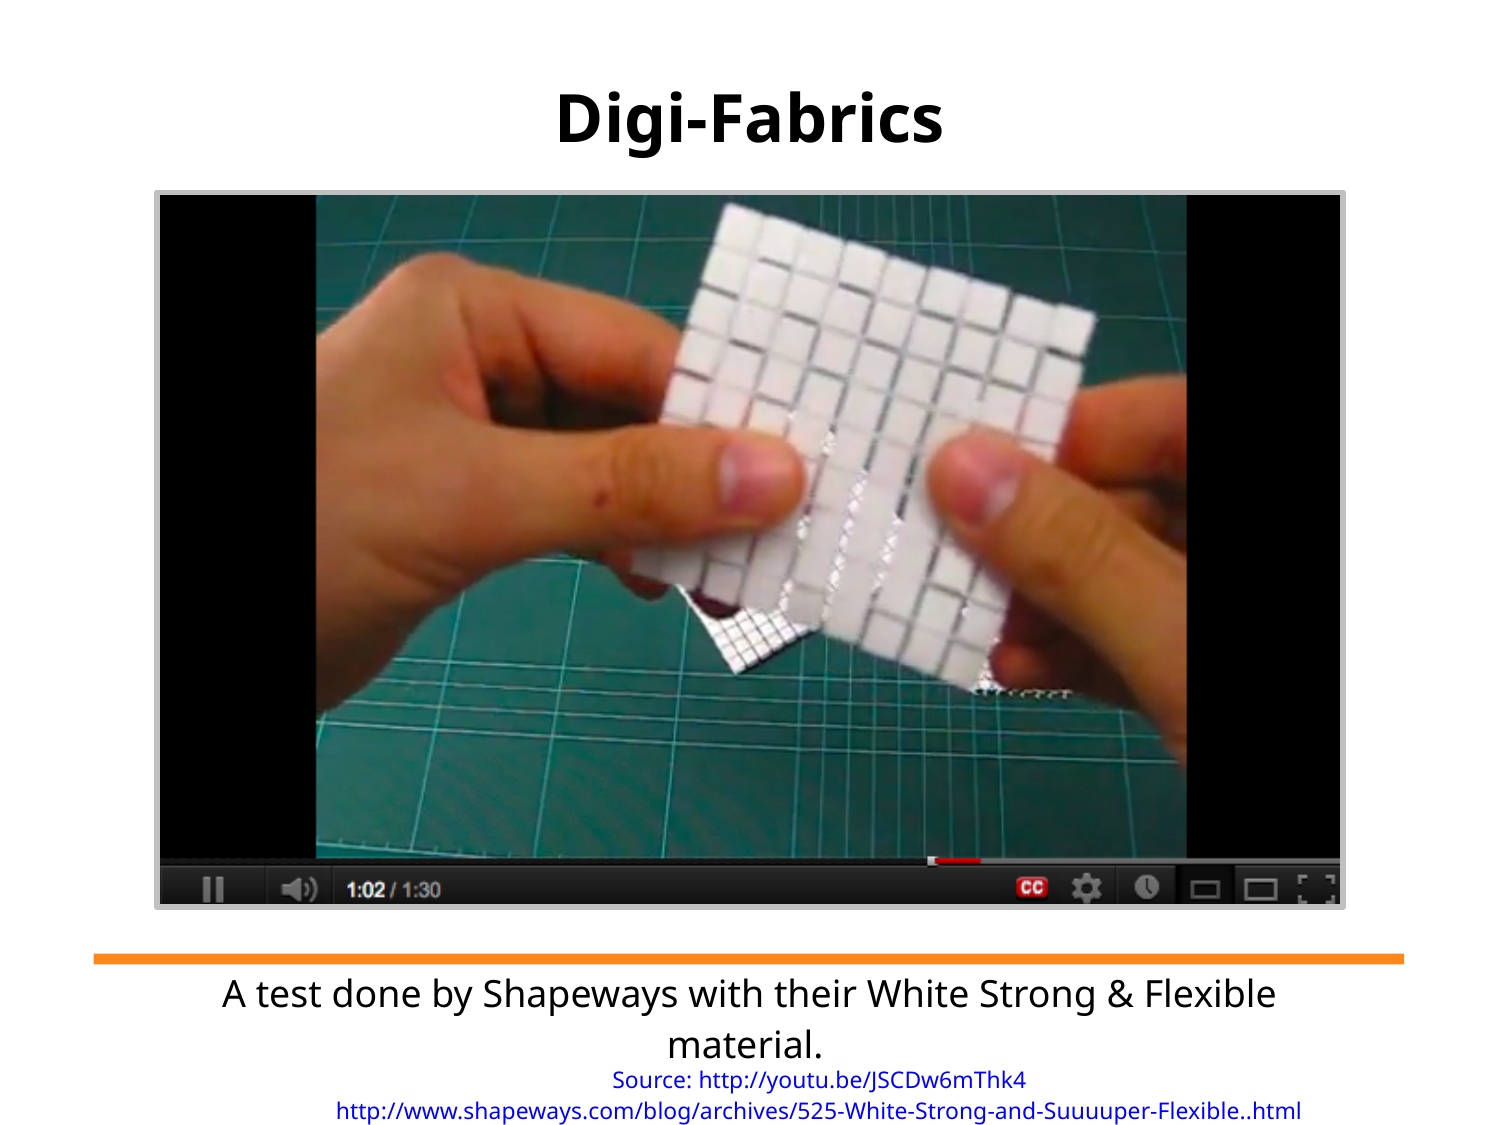

# Digi-Fabrics
A test done by Shapeways with their White Strong & Flexible material.
Source: http://youtu.be/JSCDw6mThk4
http://www.shapeways.com/blog/archives/525-White-Strong-and-Suuuuper-Flexible..html